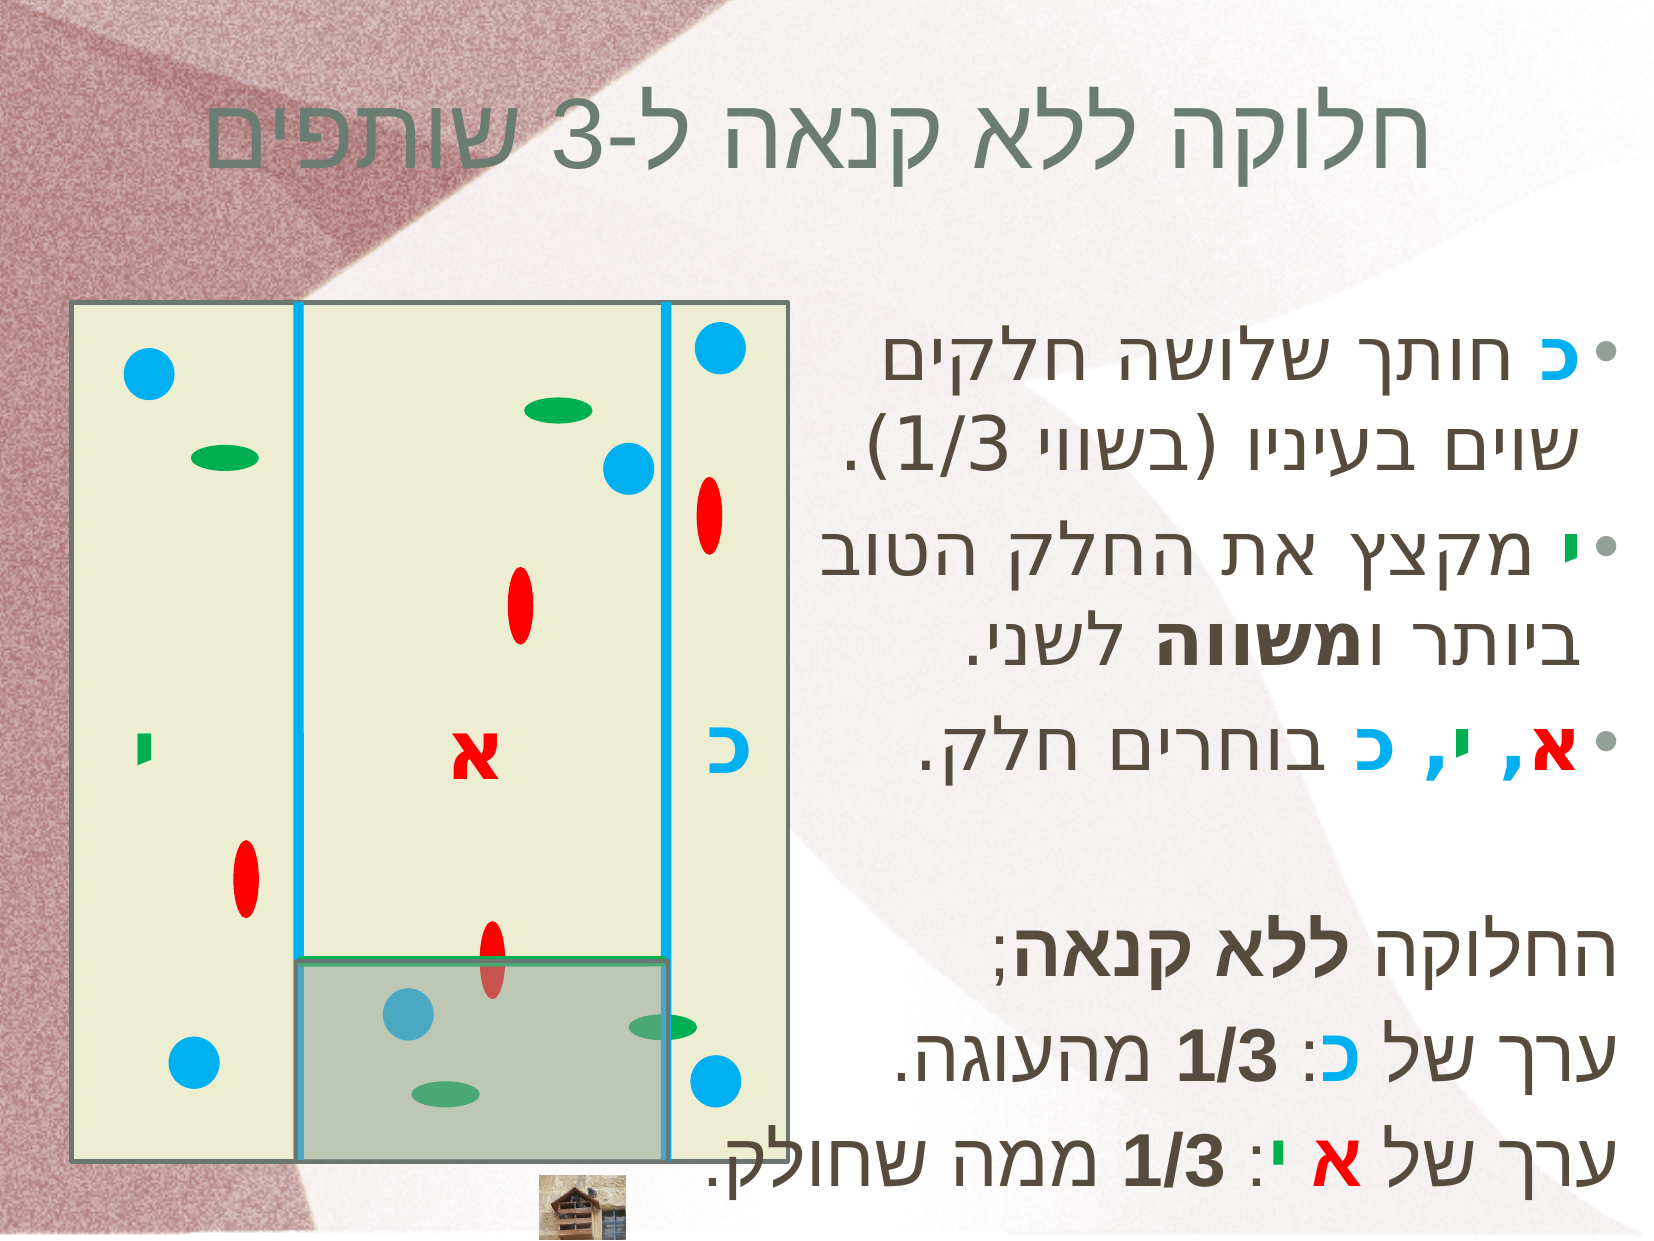

# חלוקה ללא קנאה ל-3 שותפים
כ חותך שלושה חלקים שוים בעיניו (בשווי 1/3).
י מקצץ את החלק הטוב ביותר ומשווה לשני.
א, י, כ בוחרים חלק.
כ
א
י
החלוקה ללא קנאה;
ערך של כ: 1/3 מהעוגה.
ערך של א י: 1/3 ממה שחולק.